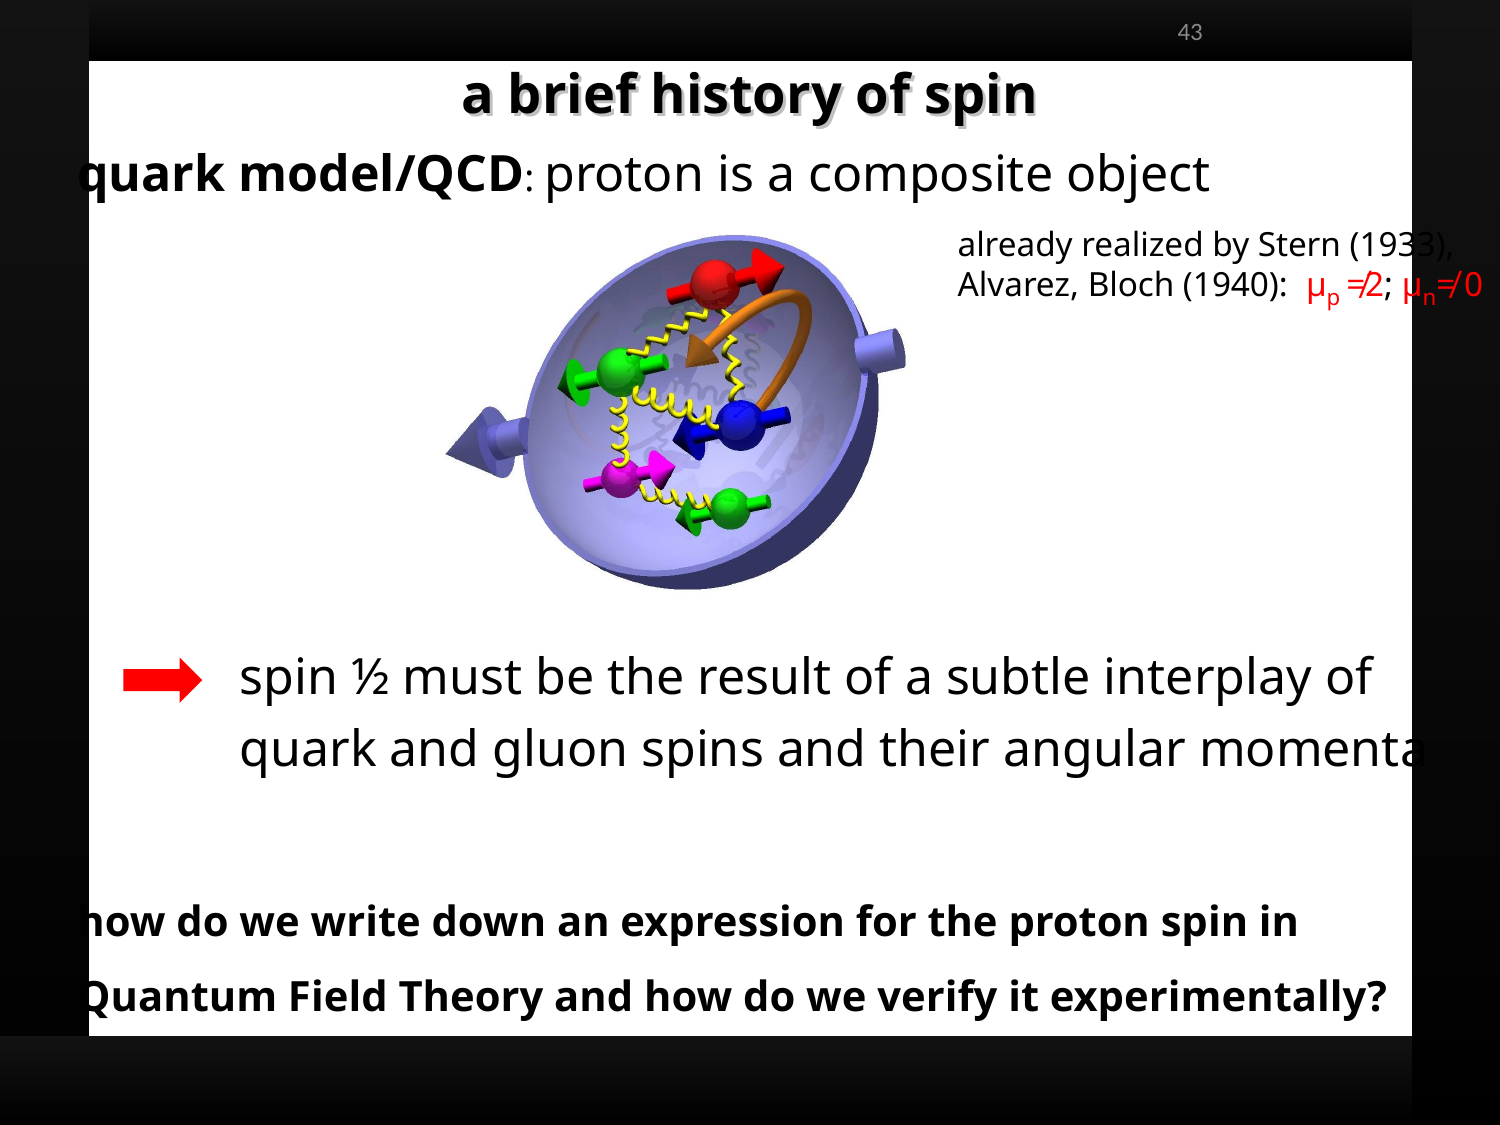

a brief history of spin
42
quark model/QCD: proton is a composite object
already realized by Stern (1933),
Alvarez, Bloch (1940): μp ≠2; μn≠ 0
spin ½ must be the result of a subtle interplay of
quark and gluon spins and their angular momenta
how do we write down an expression for the proton spin in
Quantum Field Theory and how do we verify it experimentally?